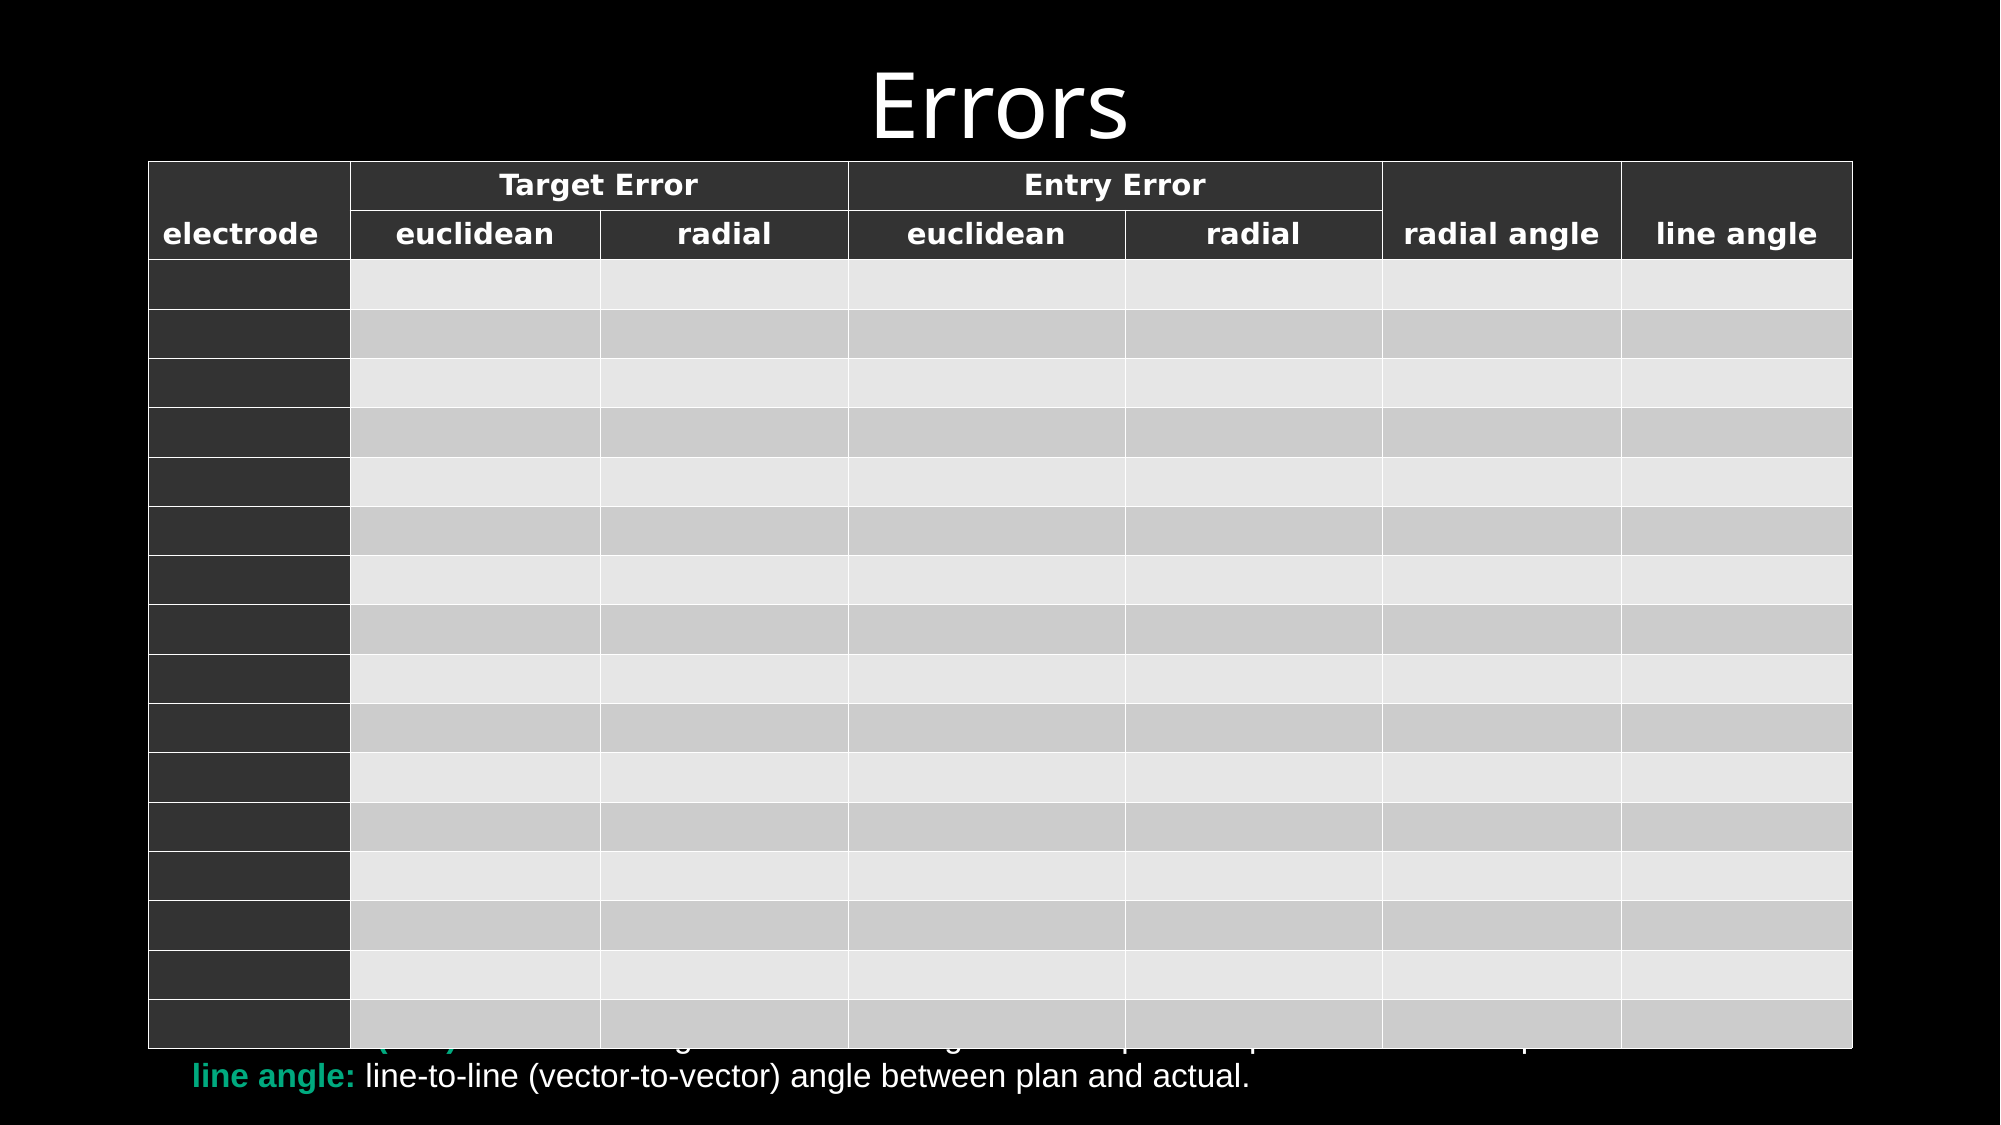

# Errors
| electrode | Target Error | | Entry Error | | radial angle | line angle |
| --- | --- | --- | --- | --- | --- | --- |
| | euclidean | radial | euclidean | radial | | |
| | | | | | | |
| | | | | | | |
| | | | | | | |
| | | | | | | |
| | | | | | | |
| | | | | | | |
| | | | | | | |
| | | | | | | |
| | | | | | | |
| | | | | | | |
| | | | | | | |
| | | | | | | |
| | | | | | | |
| | | | | | | |
| | | | | | | |
| | | | | | | |
radial error (mm): distance along x-axis of the image from the planned point to the actual point.
line angle: line-to-line (vector-to-vector) angle between plan and actual.